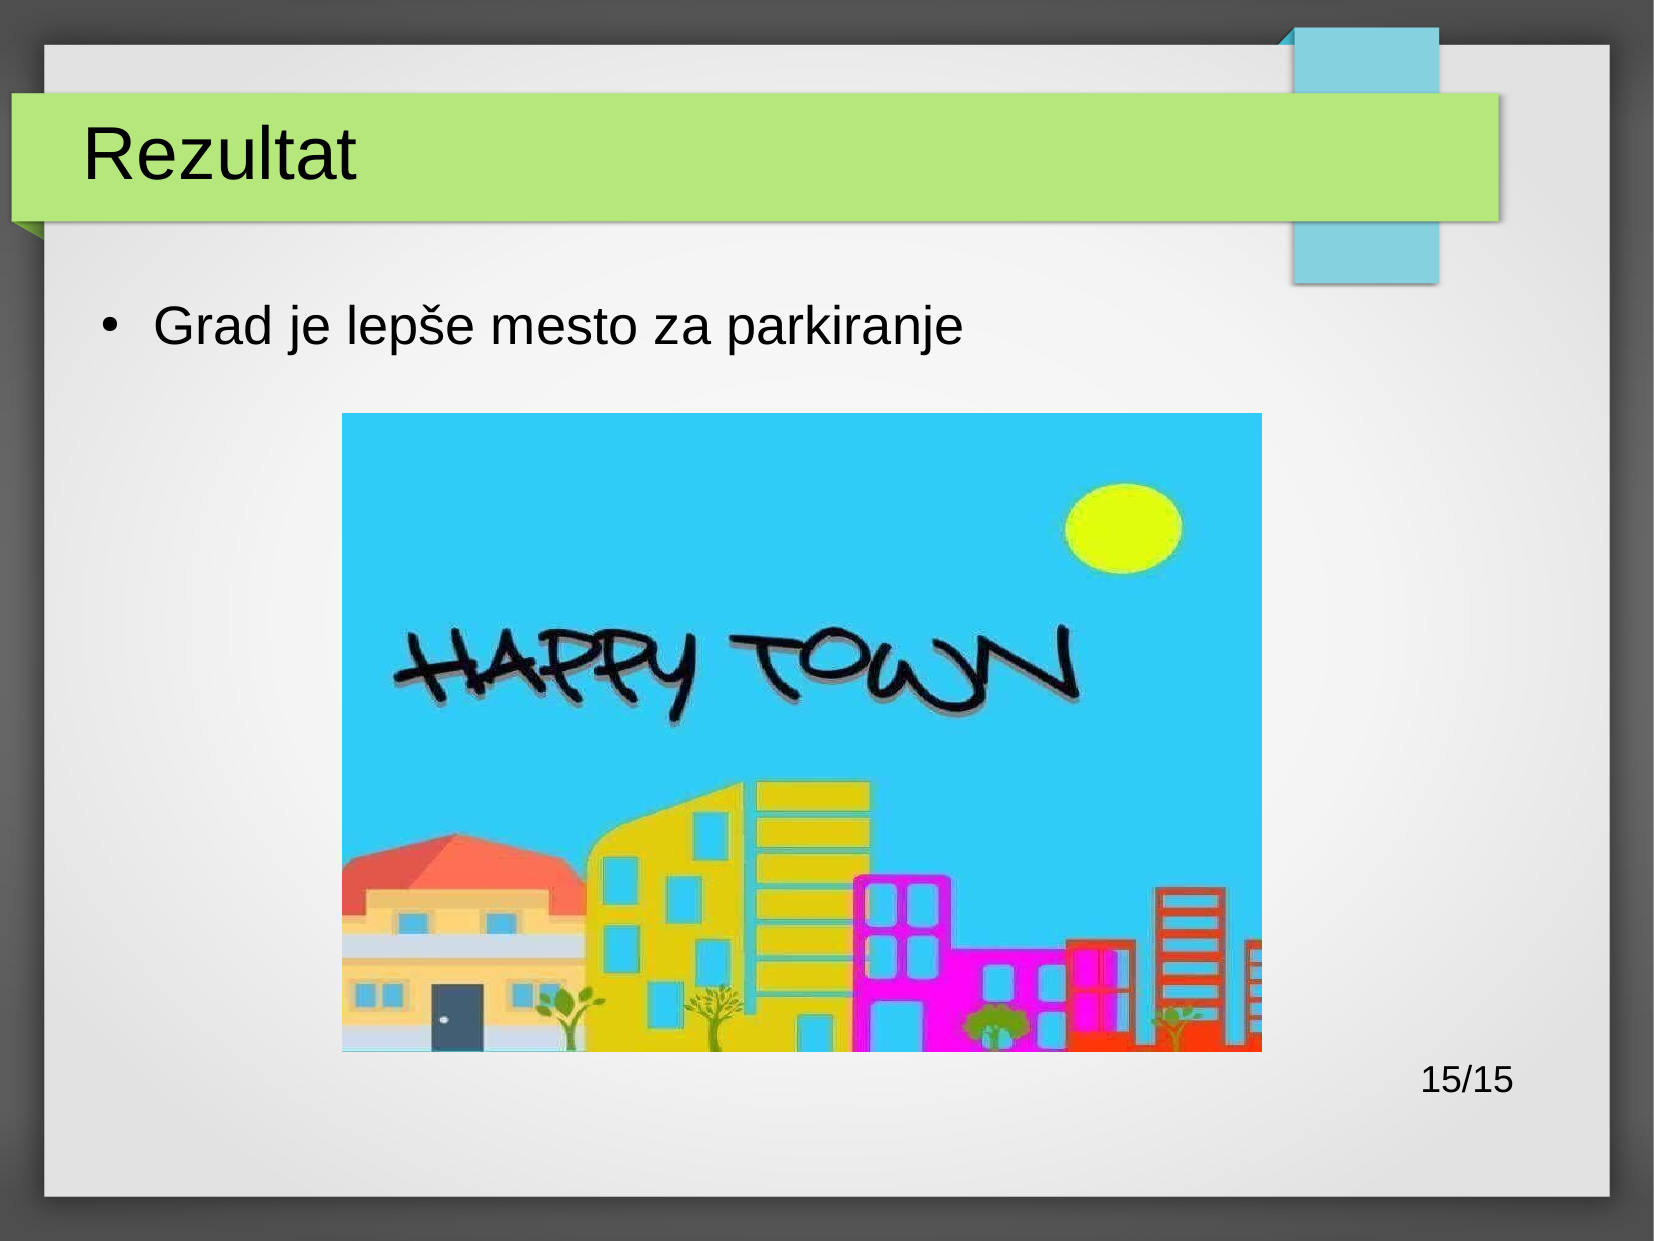

# Rezultat
Grad je lepše mesto za parkiranje
15/15